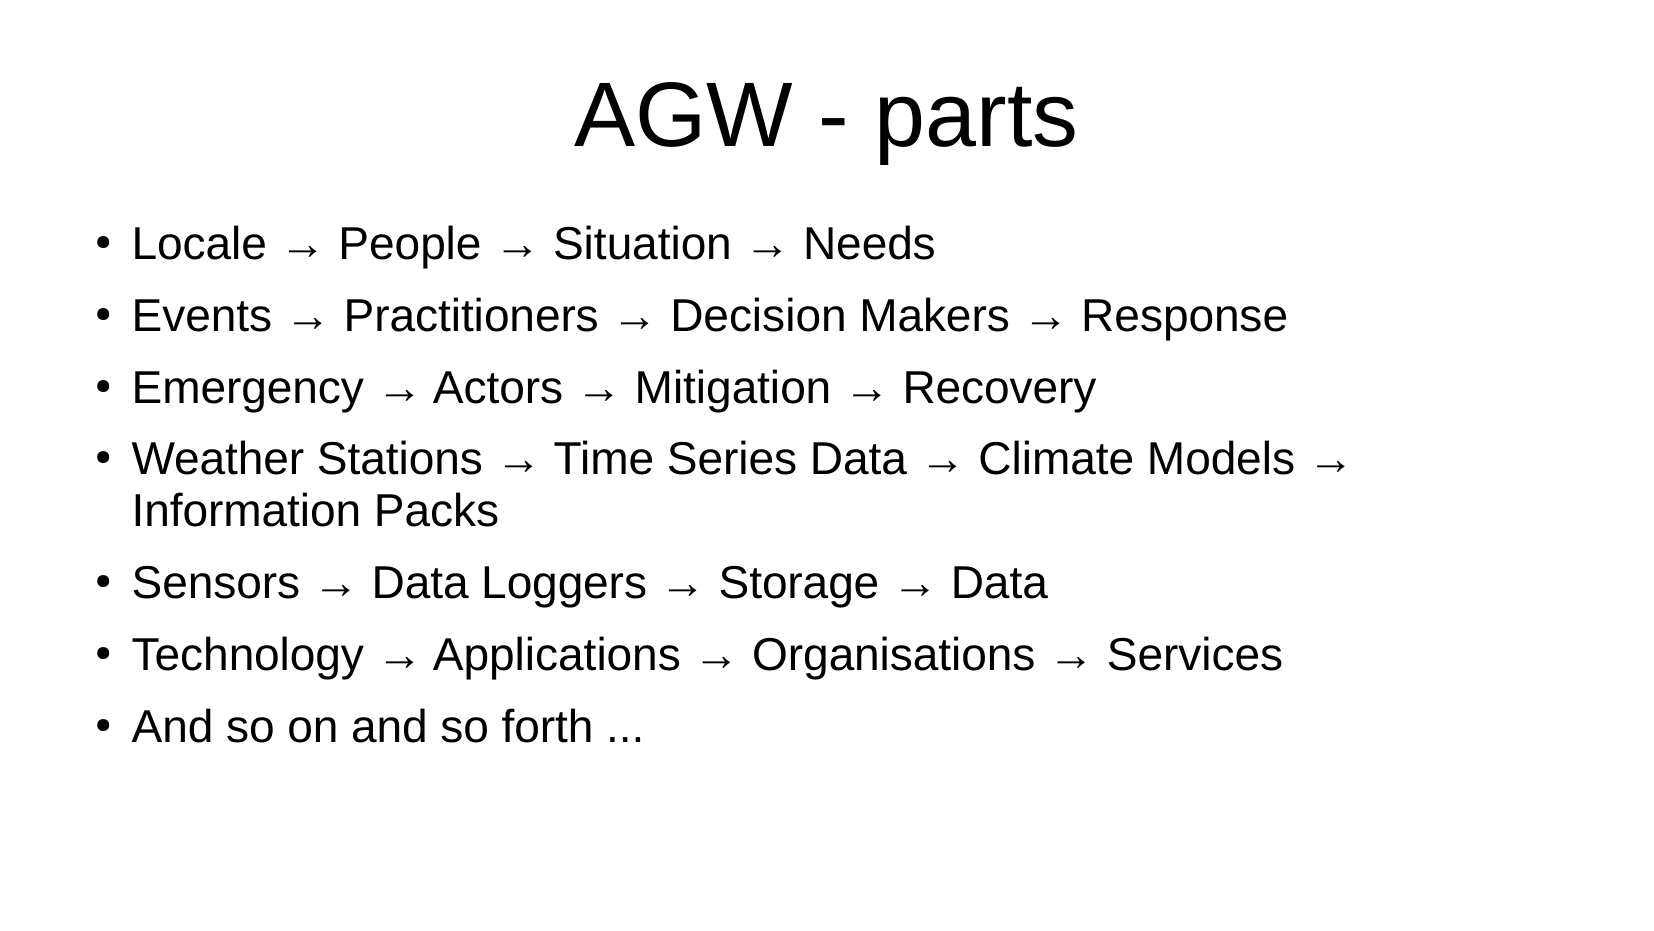

# AGW - parts
Locale → People → Situation → Needs
Events → Practitioners → Decision Makers → Response
Emergency → Actors → Mitigation → Recovery
Weather Stations → Time Series Data → Climate Models → Information Packs
Sensors → Data Loggers → Storage → Data
Technology → Applications → Organisations → Services
And so on and so forth ...